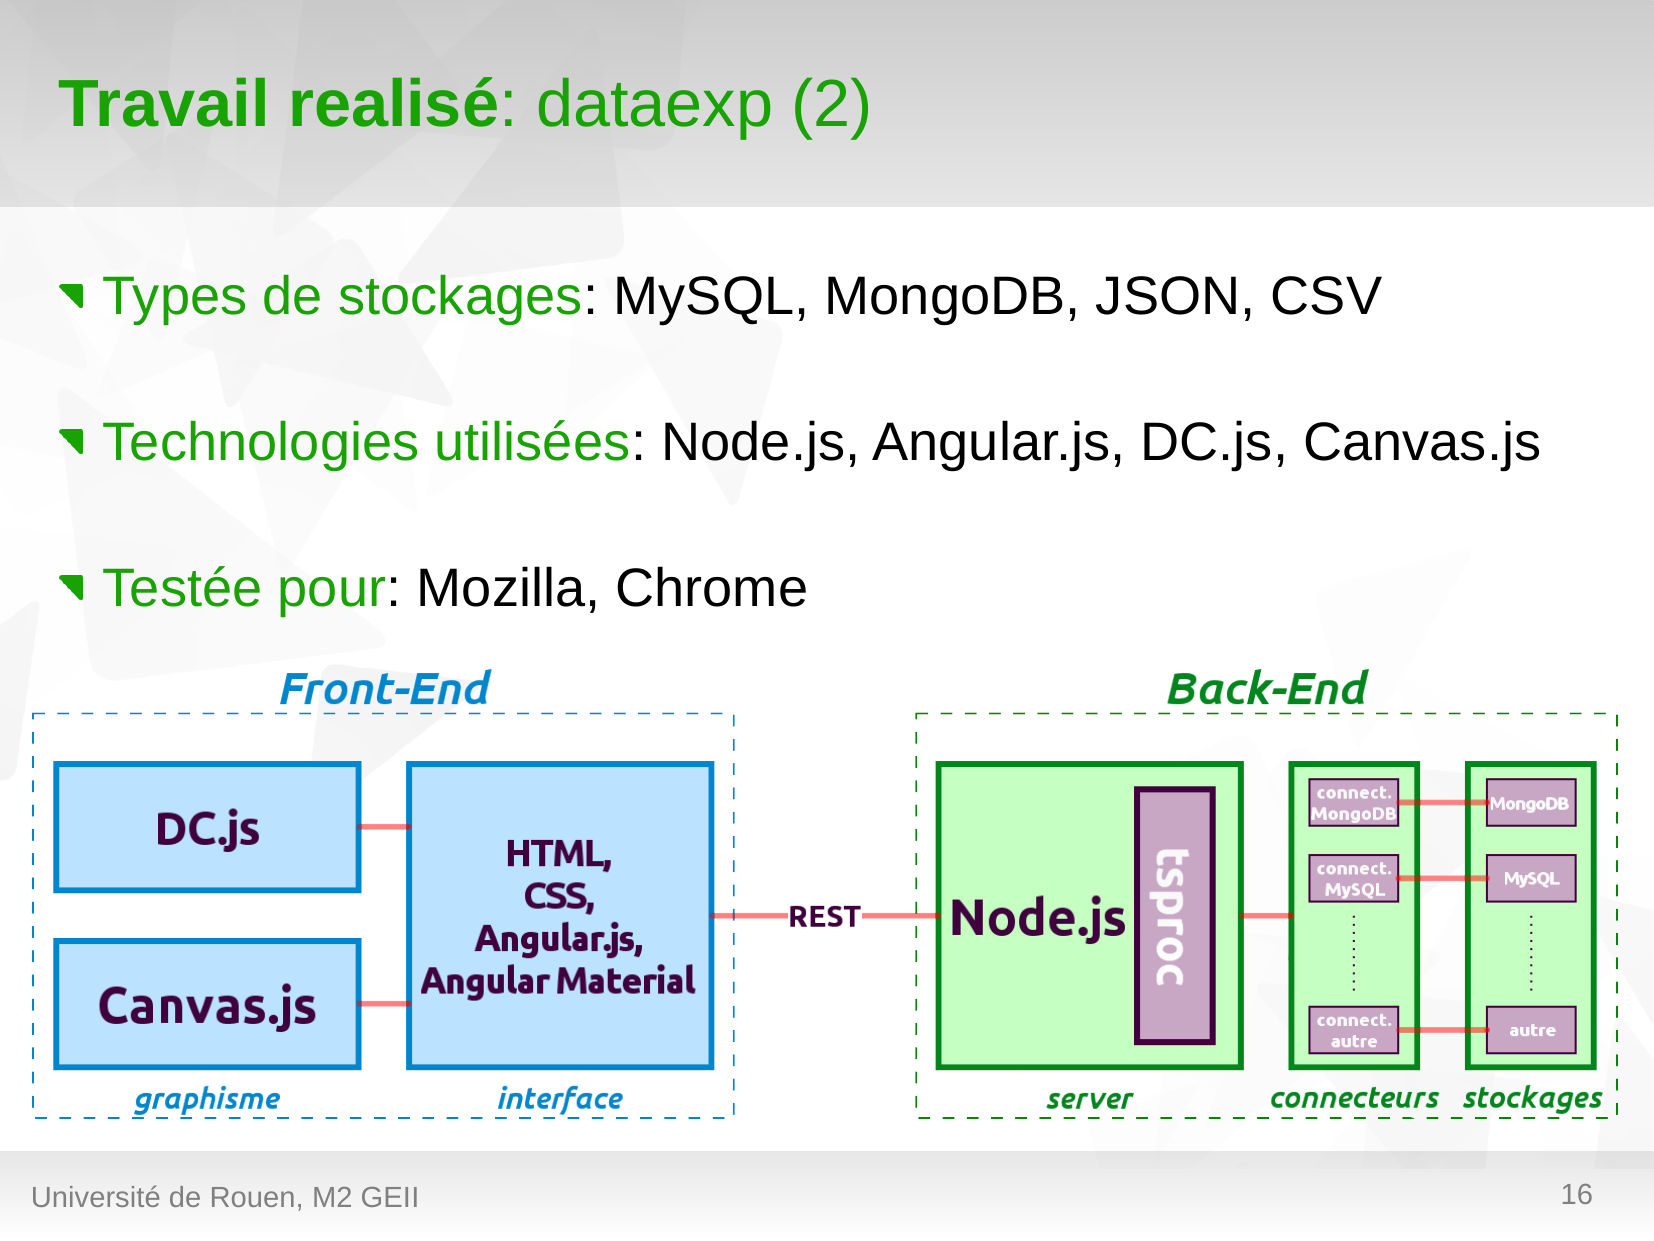

# Travail realisé: dataexp (2)
Types de stockages: MySQL, MongoDB, JSON, CSV
Technologies utilisées: Node.js, Angular.js, DC.js, Canvas.js
Testée pour: Mozilla, Chrome
16
Université de Rouen, M2 GEII